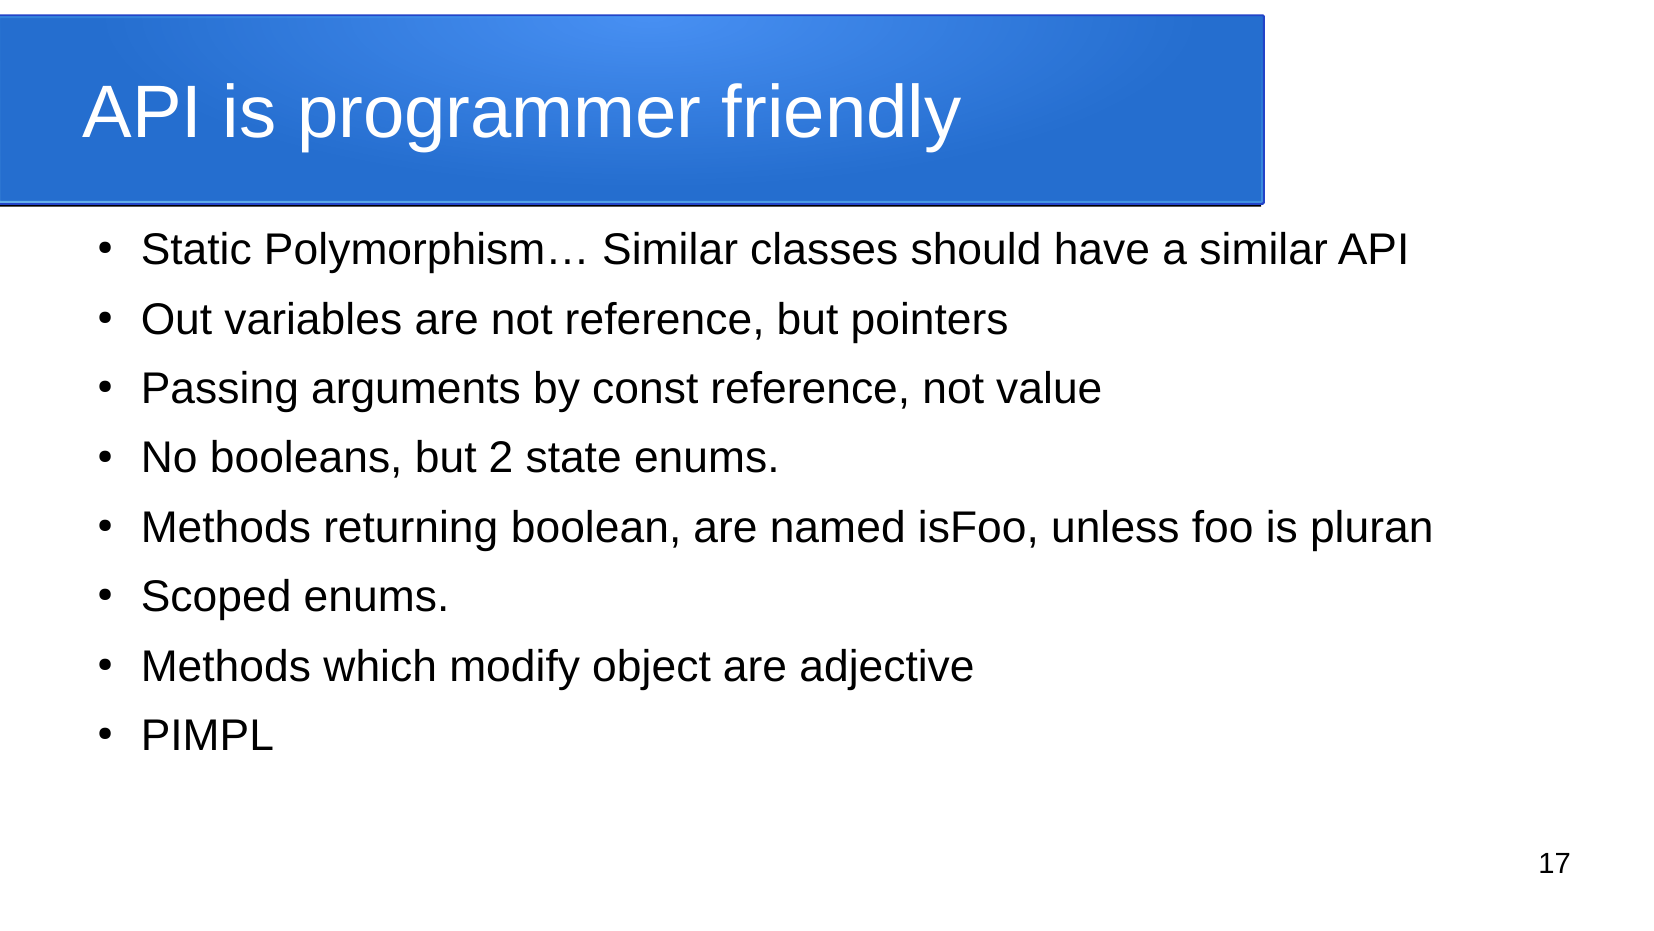

# API is programmer friendly
Static Polymorphism… Similar classes should have a similar API
Out variables are not reference, but pointers
Passing arguments by const reference, not value
No booleans, but 2 state enums.
Methods returning boolean, are named isFoo, unless foo is pluran
Scoped enums.
Methods which modify object are adjective
PIMPL
17